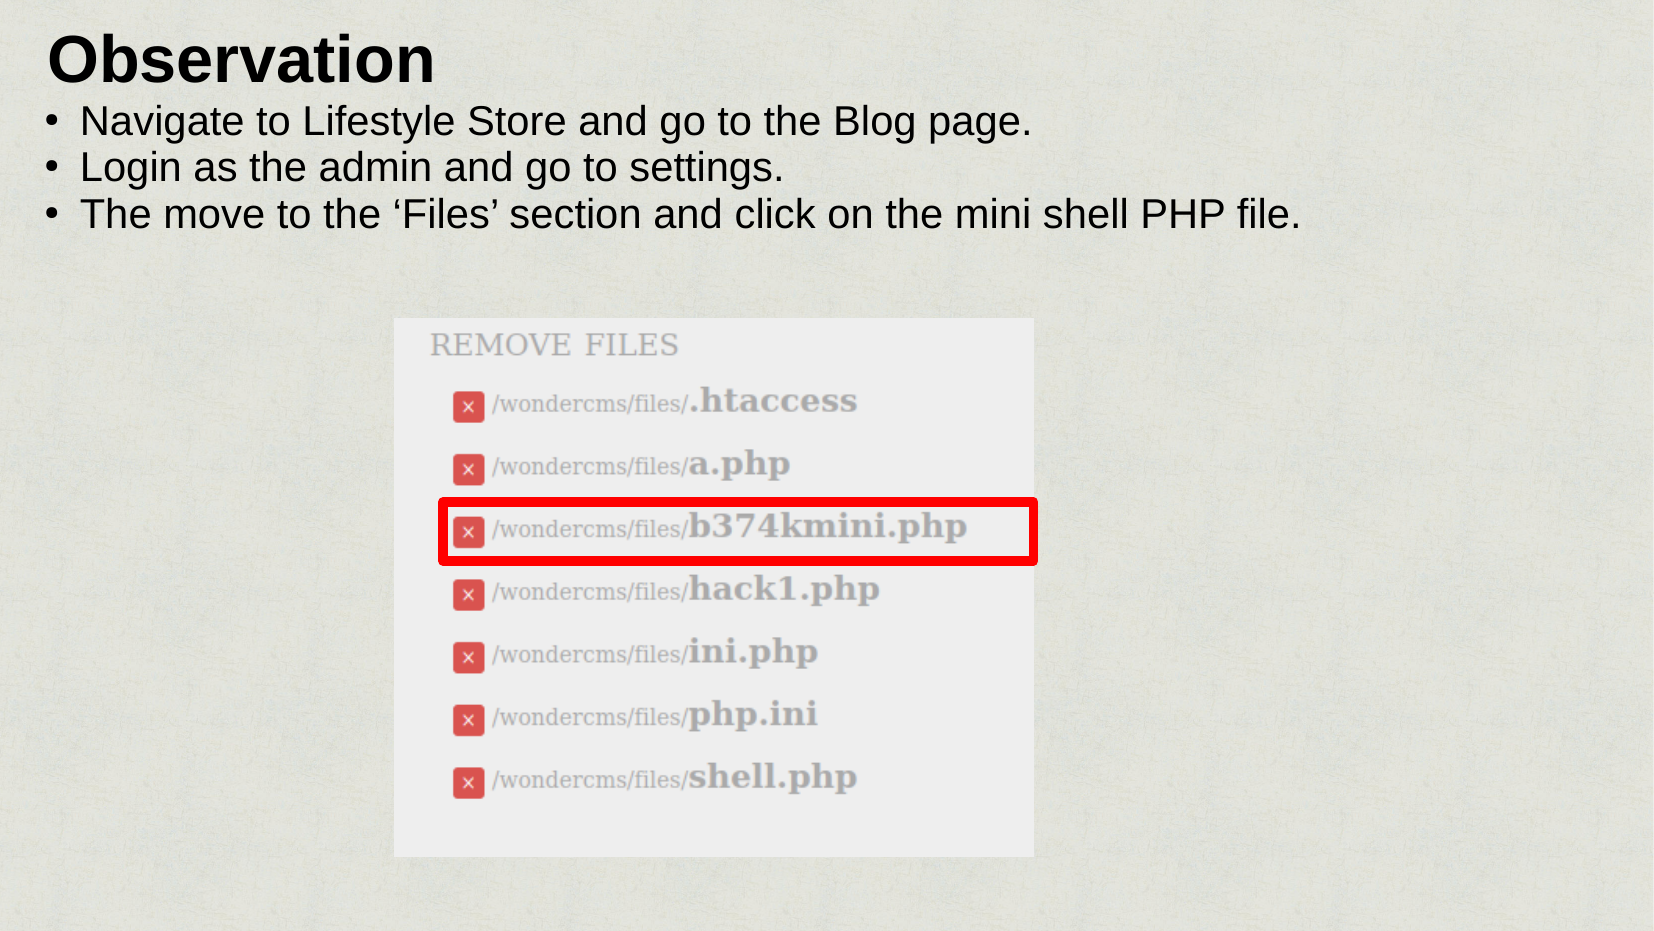

# Observation
Navigate to Lifestyle Store and go to the Blog page.
Login as the admin and go to settings.
The move to the ‘Files’ section and click on the mini shell PHP file.